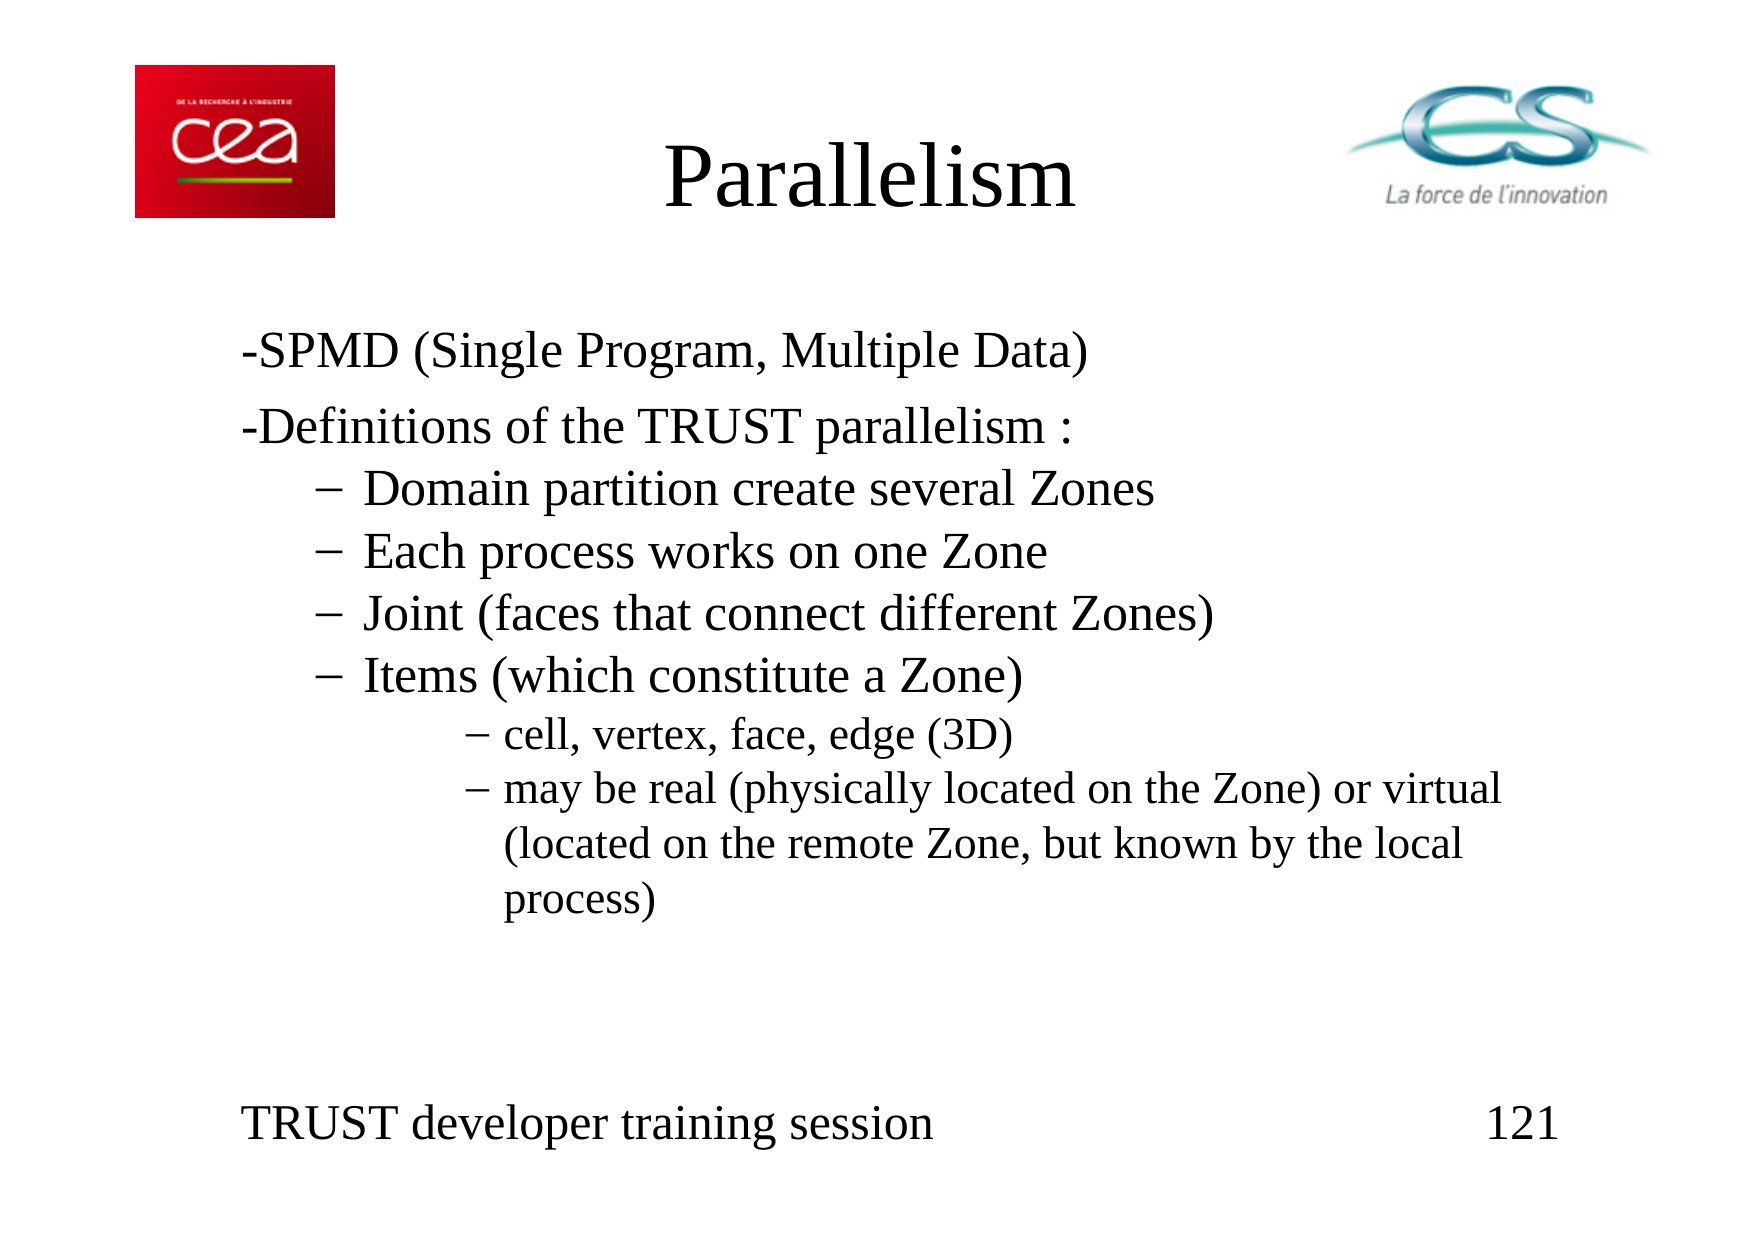

# Parallelism
-SPMD (Single Program, Multiple Data)
-Definitions of the TRUST parallelism :
Domain partition create several Zones
Each process works on one Zone
Joint (faces that connect different Zones)
Items (which constitute a Zone)
cell, vertex, face, edge (3D)
may be real (physically located on the Zone) or virtual (located on the remote Zone, but known by the local process)
TRUST developer training session
121